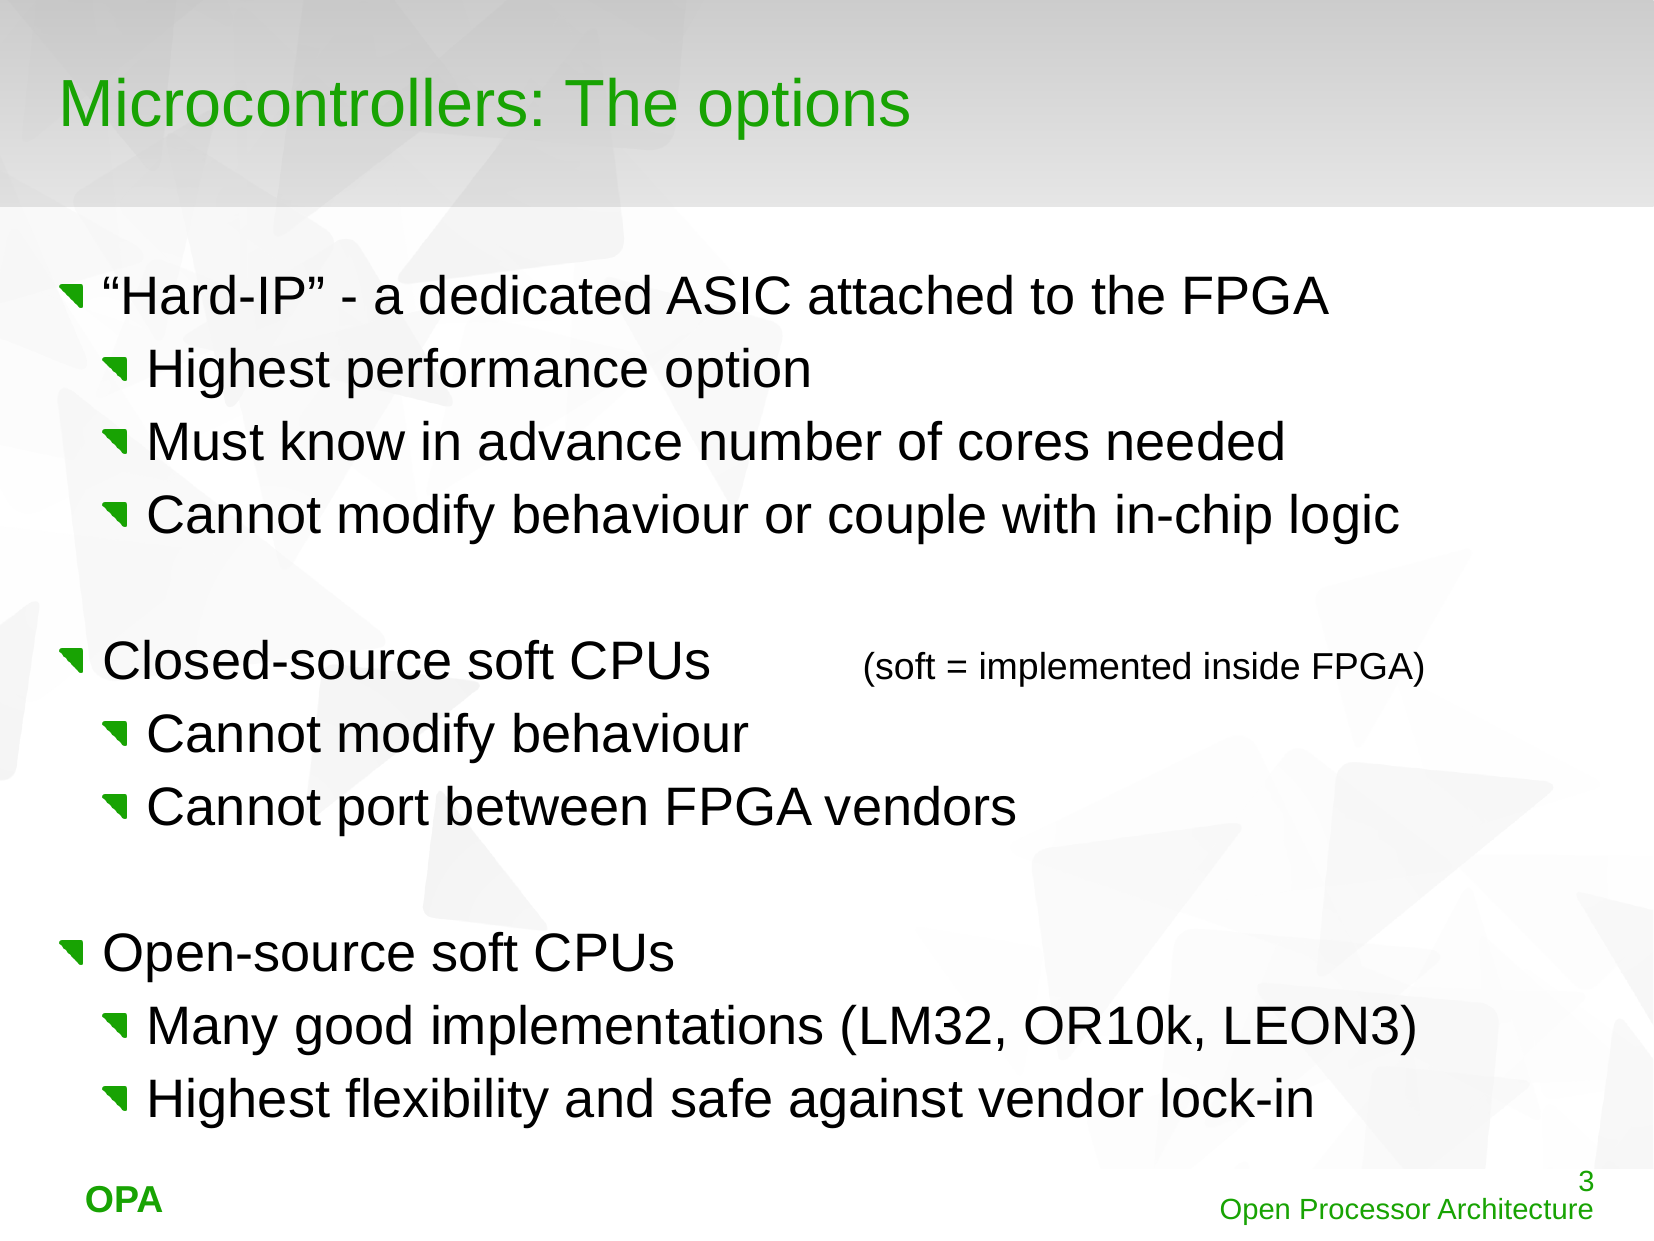

# Microcontrollers: The options
“Hard-IP” - a dedicated ASIC attached to the FPGA
Highest performance option
Must know in advance number of cores needed
Cannot modify behaviour or couple with in-chip logic
Closed-source soft CPUs (soft = implemented inside FPGA)
Cannot modify behaviour
Cannot port between FPGA vendors
Open-source soft CPUs
Many good implementations (LM32, OR10k, LEON3)
Highest flexibility and safe against vendor lock-in
3
Open Processor Architecture